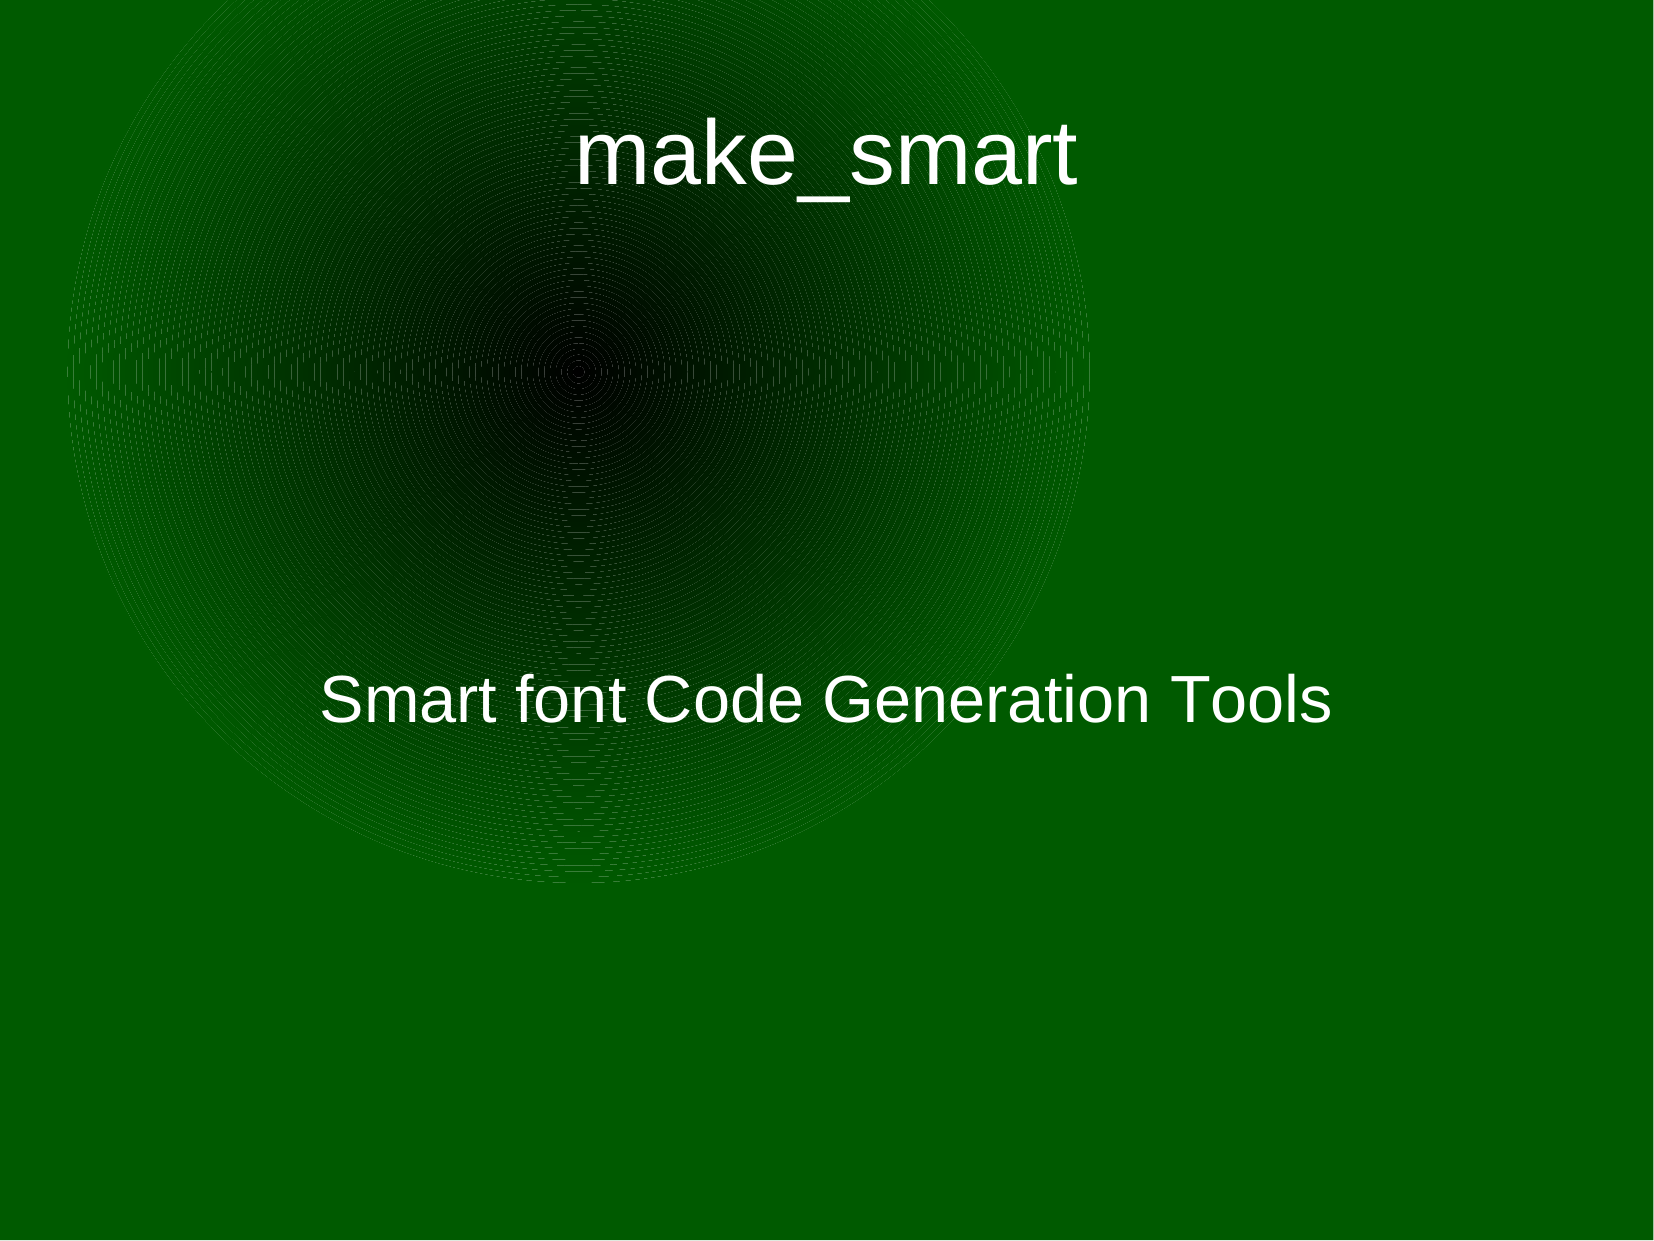

# make_smart
Smart font Code Generation Tools